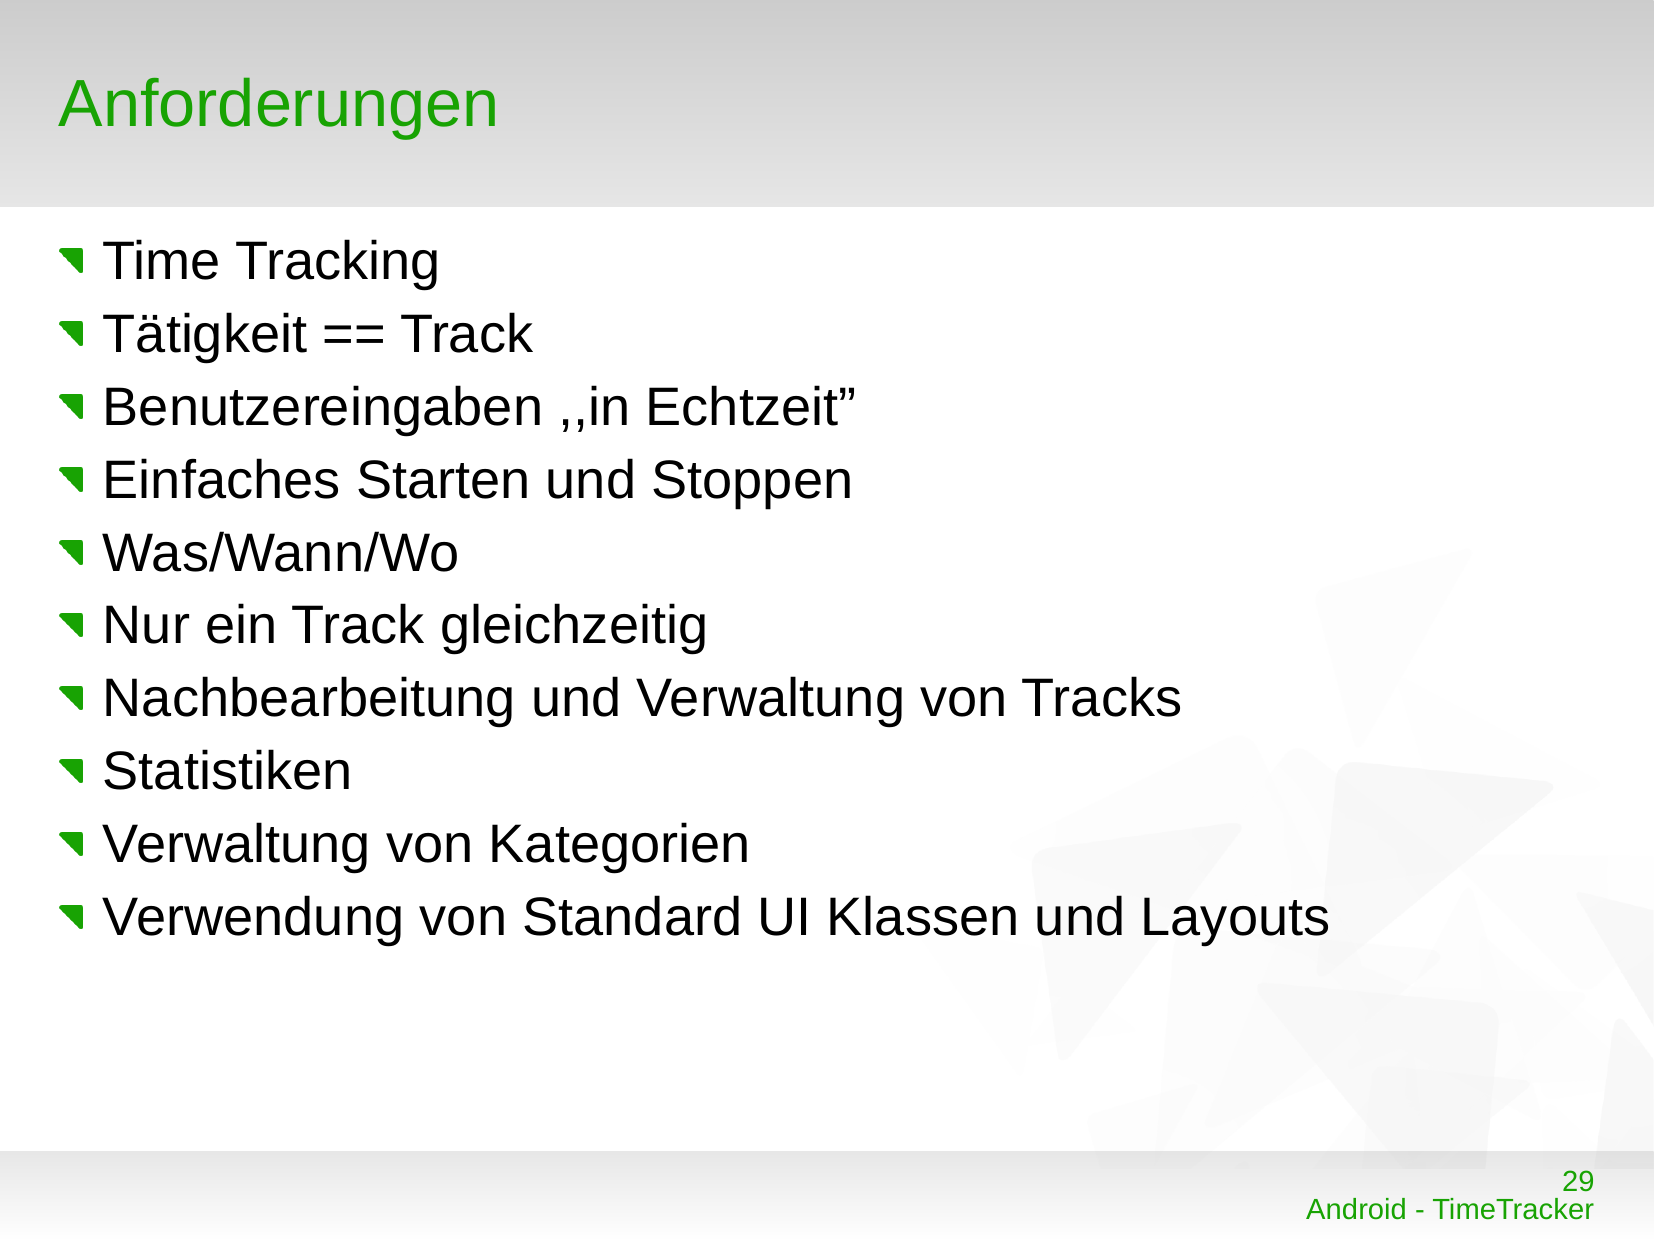

# Anforderungen
Time Tracking
Tätigkeit == Track
Benutzereingaben ,,in Echtzeit”
Einfaches Starten und Stoppen
Was/Wann/Wo
Nur ein Track gleichzeitig
Nachbearbeitung und Verwaltung von Tracks
Statistiken
Verwaltung von Kategorien
Verwendung von Standard UI Klassen und Layouts
29
Android - TimeTracker